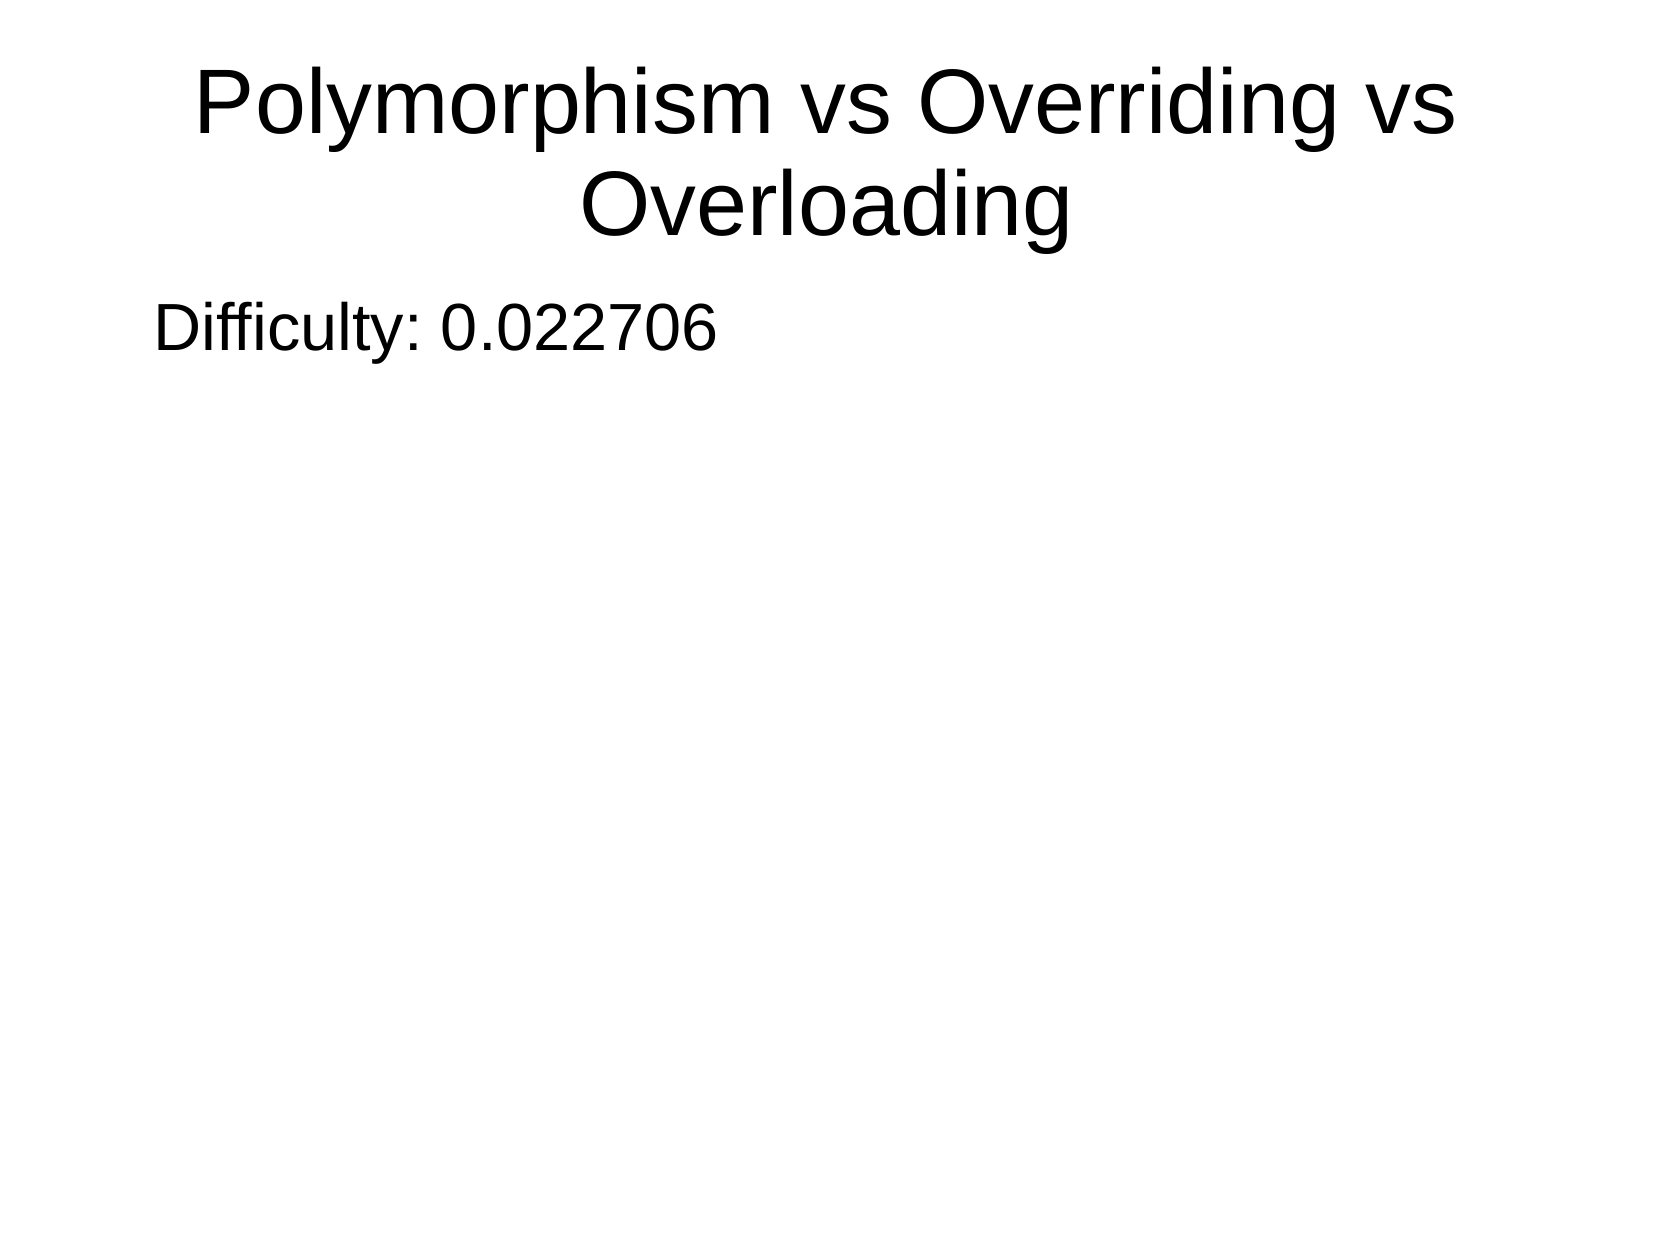

# Polymorphism vs Overriding vs Overloading
Difficulty: 0.022706